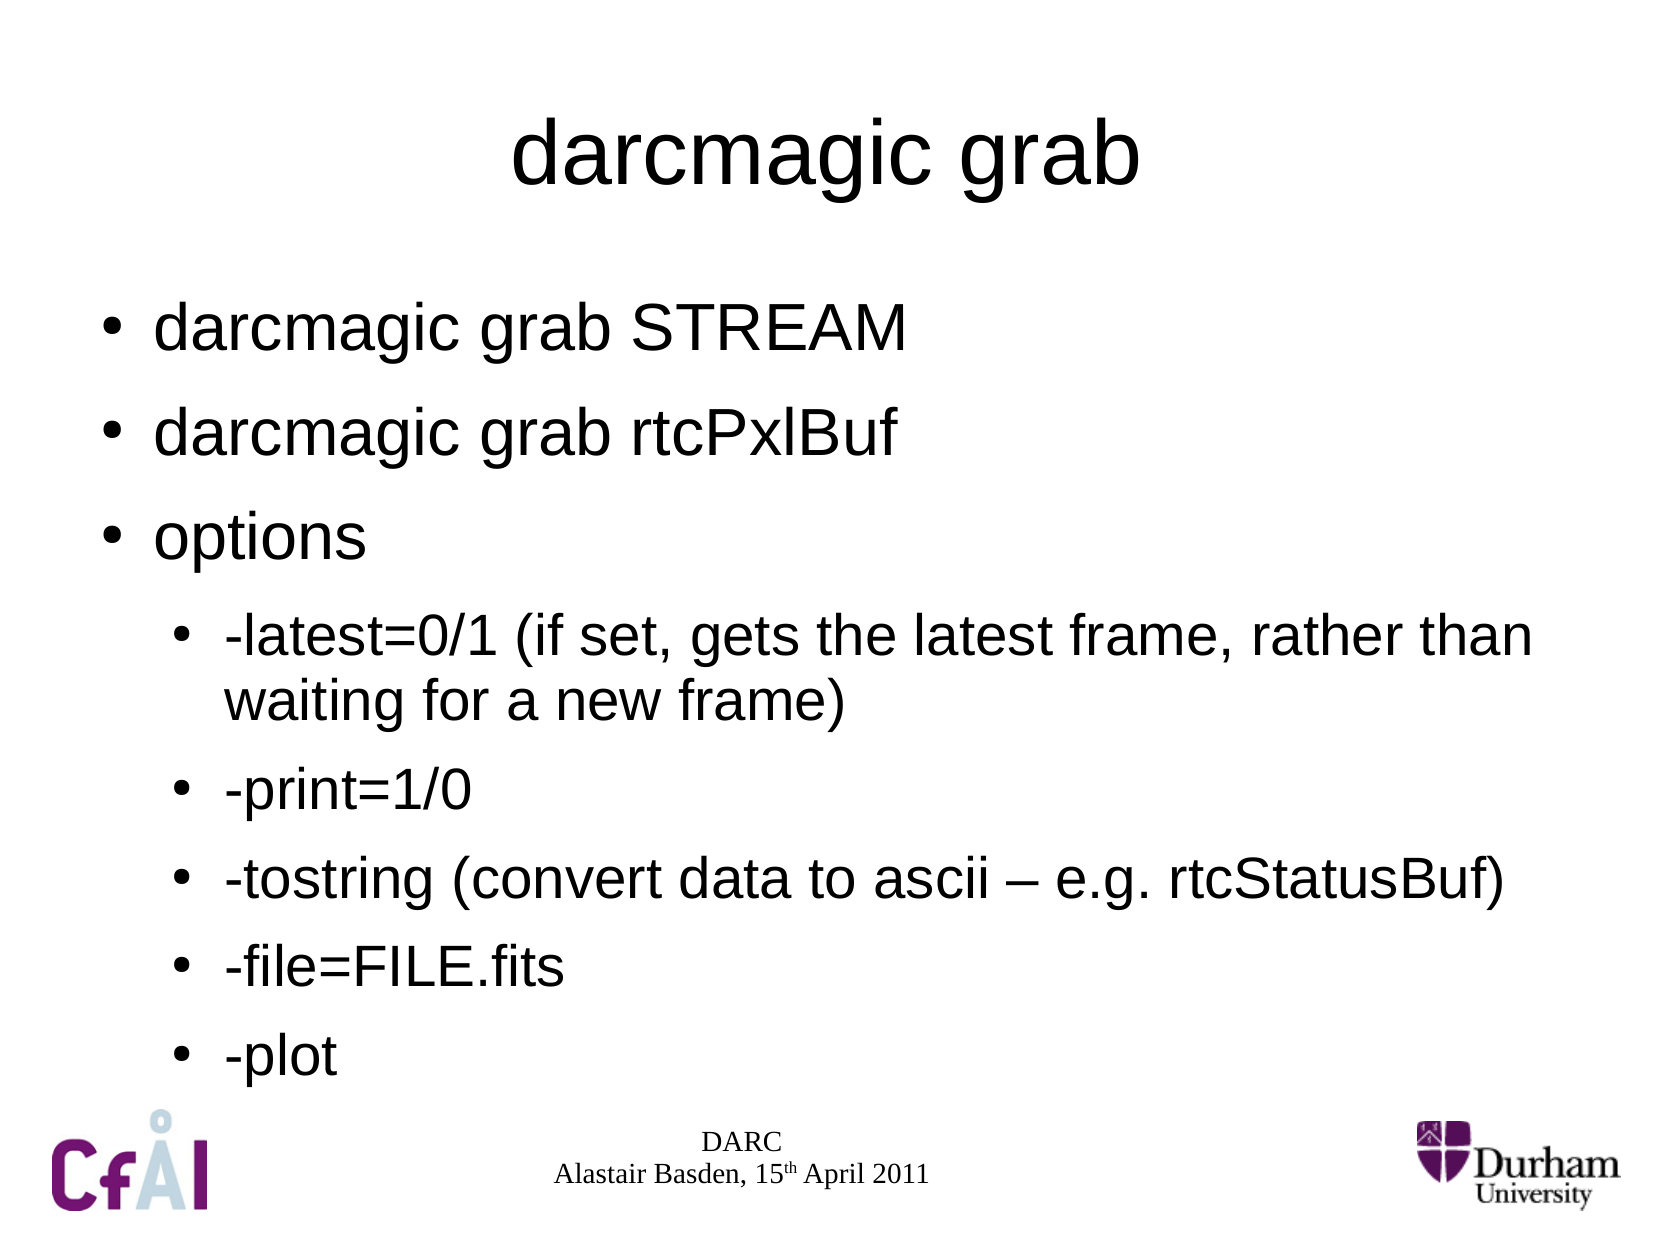

# darcmagic grab
darcmagic grab STREAM
darcmagic grab rtcPxlBuf
options
-latest=0/1 (if set, gets the latest frame, rather than waiting for a new frame)
-print=1/0
-tostring (convert data to ascii – e.g. rtcStatusBuf)
-file=FILE.fits
-plot